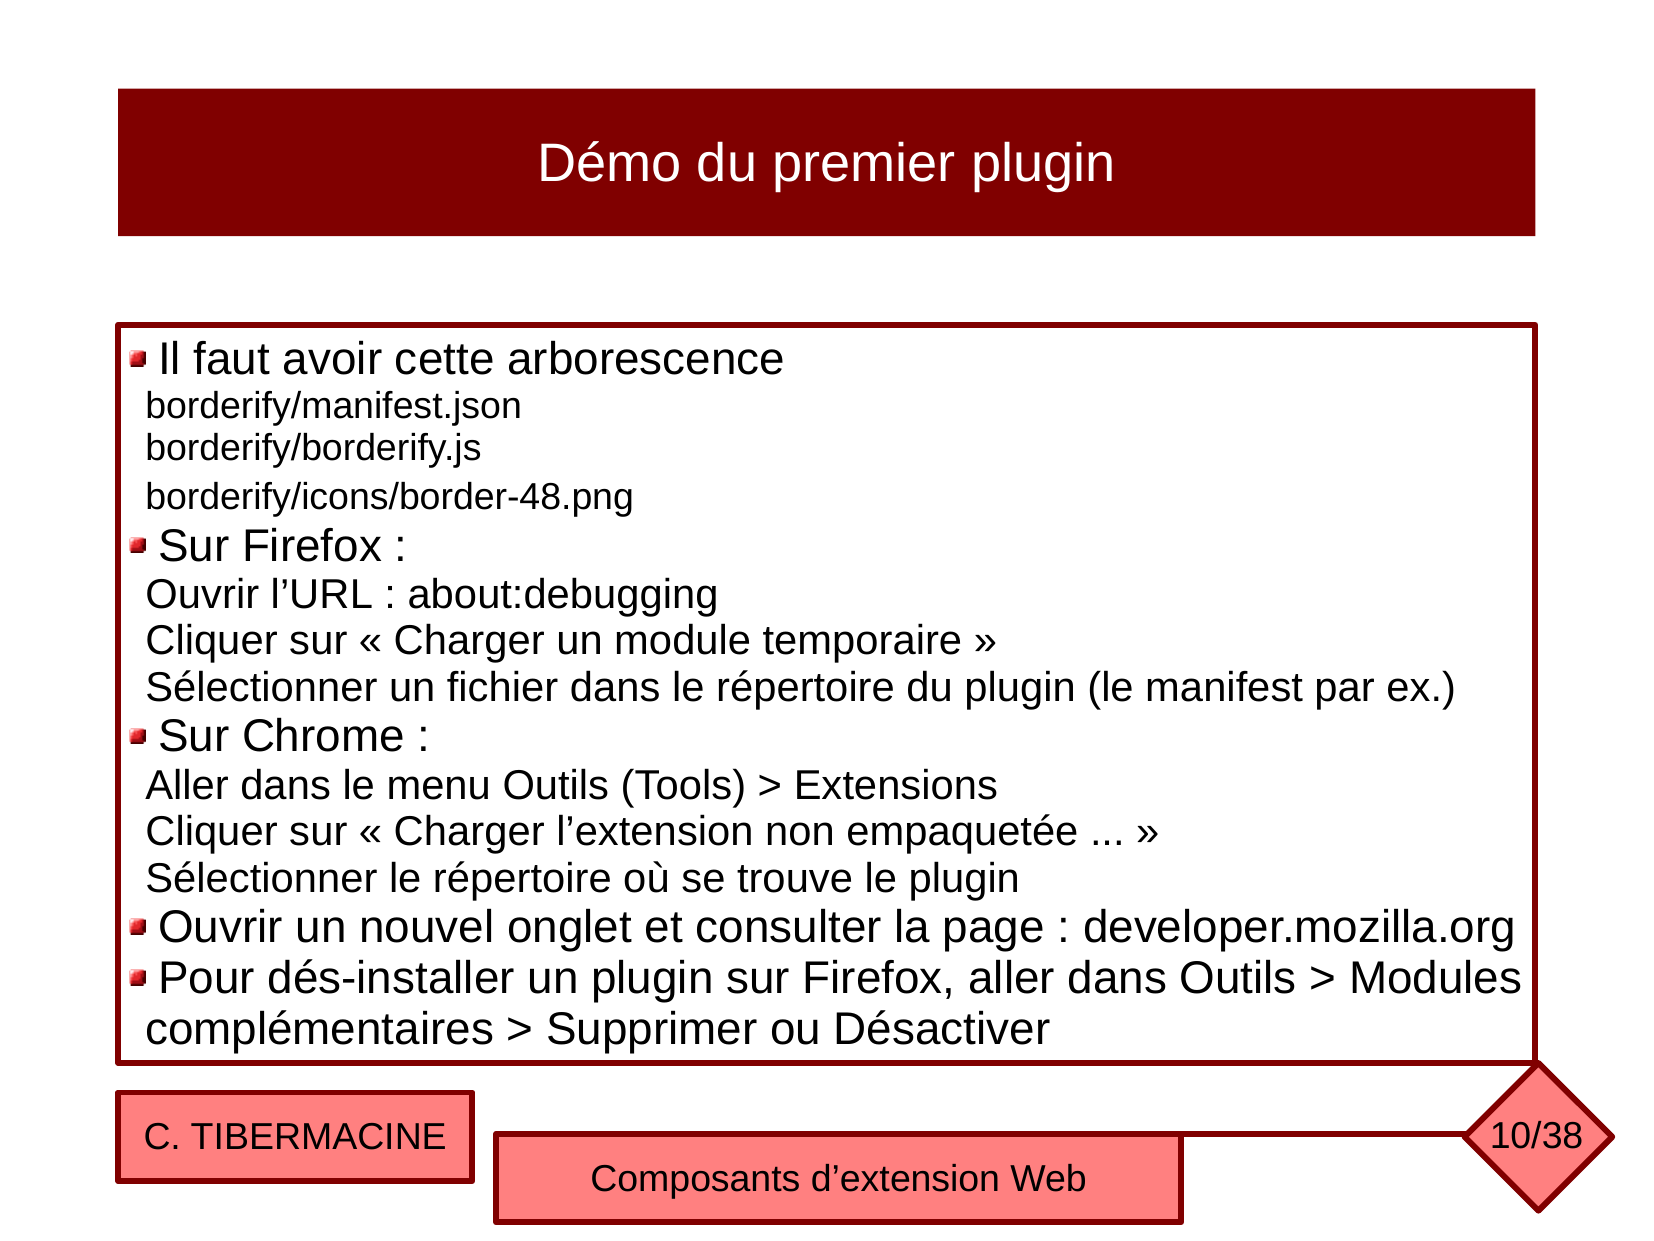

Démo du premier plugin
 Il faut avoir cette arborescence
borderify/manifest.json
borderify/borderify.js
borderify/icons/border-48.png
 Sur Firefox :
Ouvrir l’URL : about:debugging
Cliquer sur « Charger un module temporaire »
Sélectionner un fichier dans le répertoire du plugin (le manifest par ex.)
 Sur Chrome :
Aller dans le menu Outils (Tools) > Extensions
Cliquer sur « Charger l’extension non empaquetée ... »
Sélectionner le répertoire où se trouve le plugin
 Ouvrir un nouvel onglet et consulter la page : developer.mozilla.org
 Pour dés-installer un plugin sur Firefox, aller dans Outils > Modules
complémentaires > Supprimer ou Désactiver
C. TIBERMACINE
Composants d’extension Web